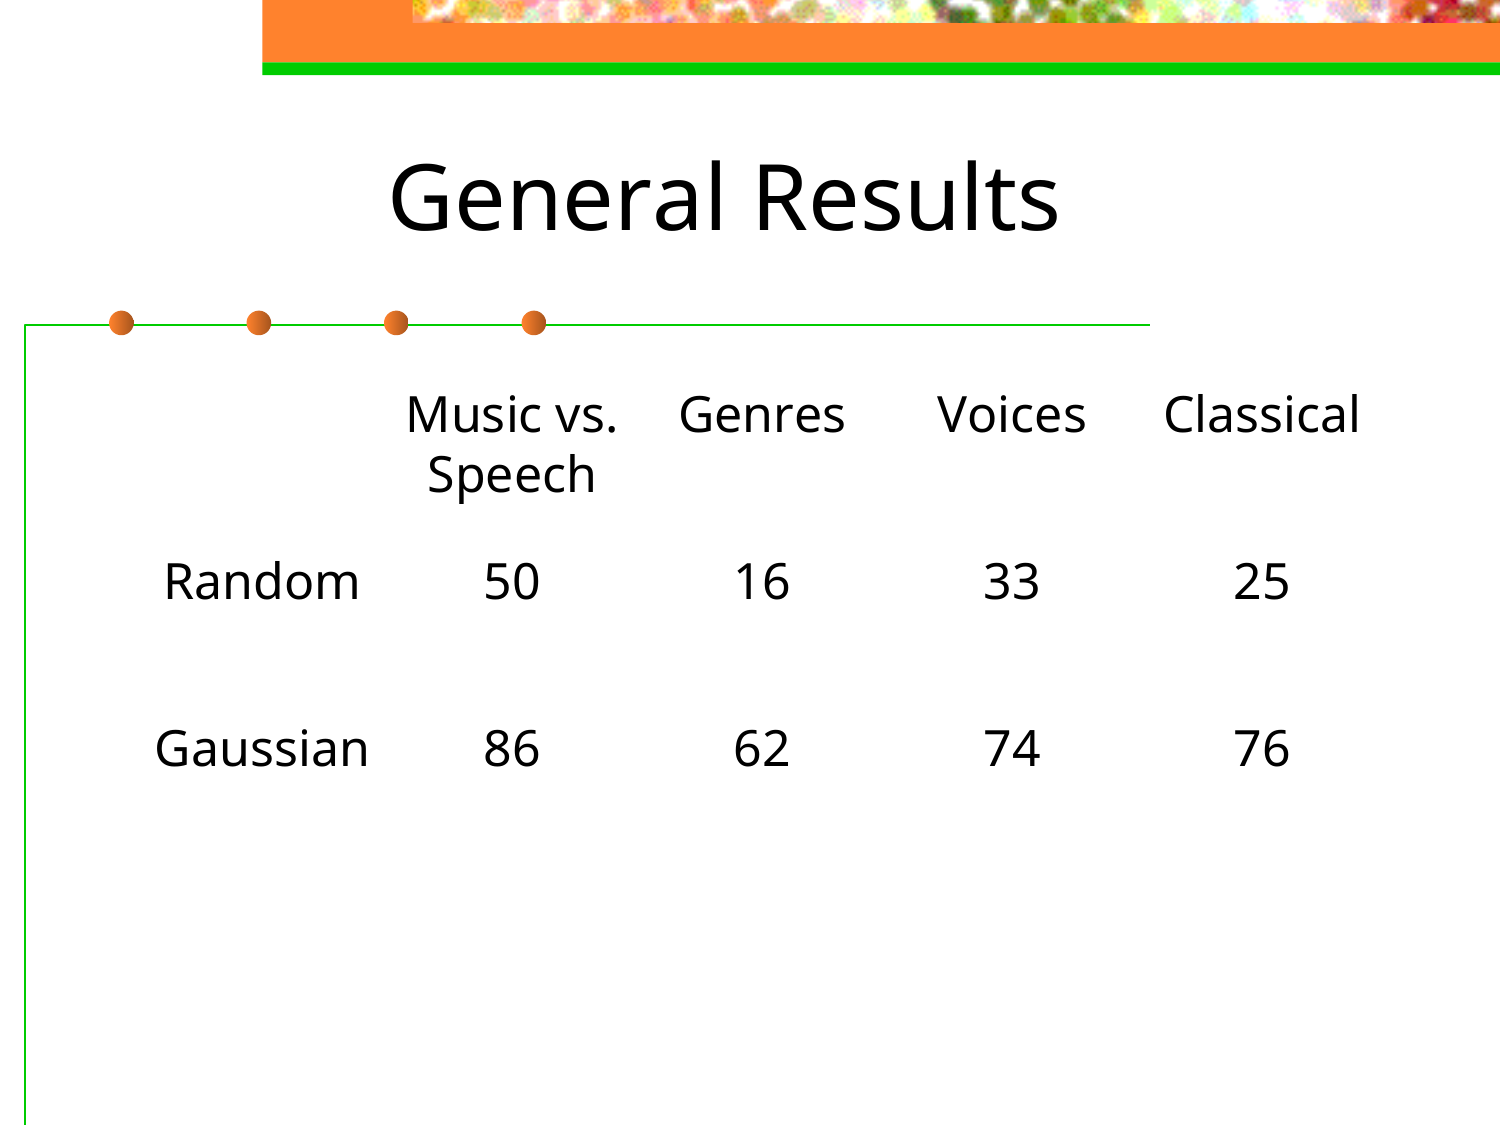

# General Results
| | Music vs. Speech | Genres | Voices | Classical |
| --- | --- | --- | --- | --- |
| Random | 50 | 16 | 33 | 25 |
| Gaussian | 86 | 62 | 74 | 76 |